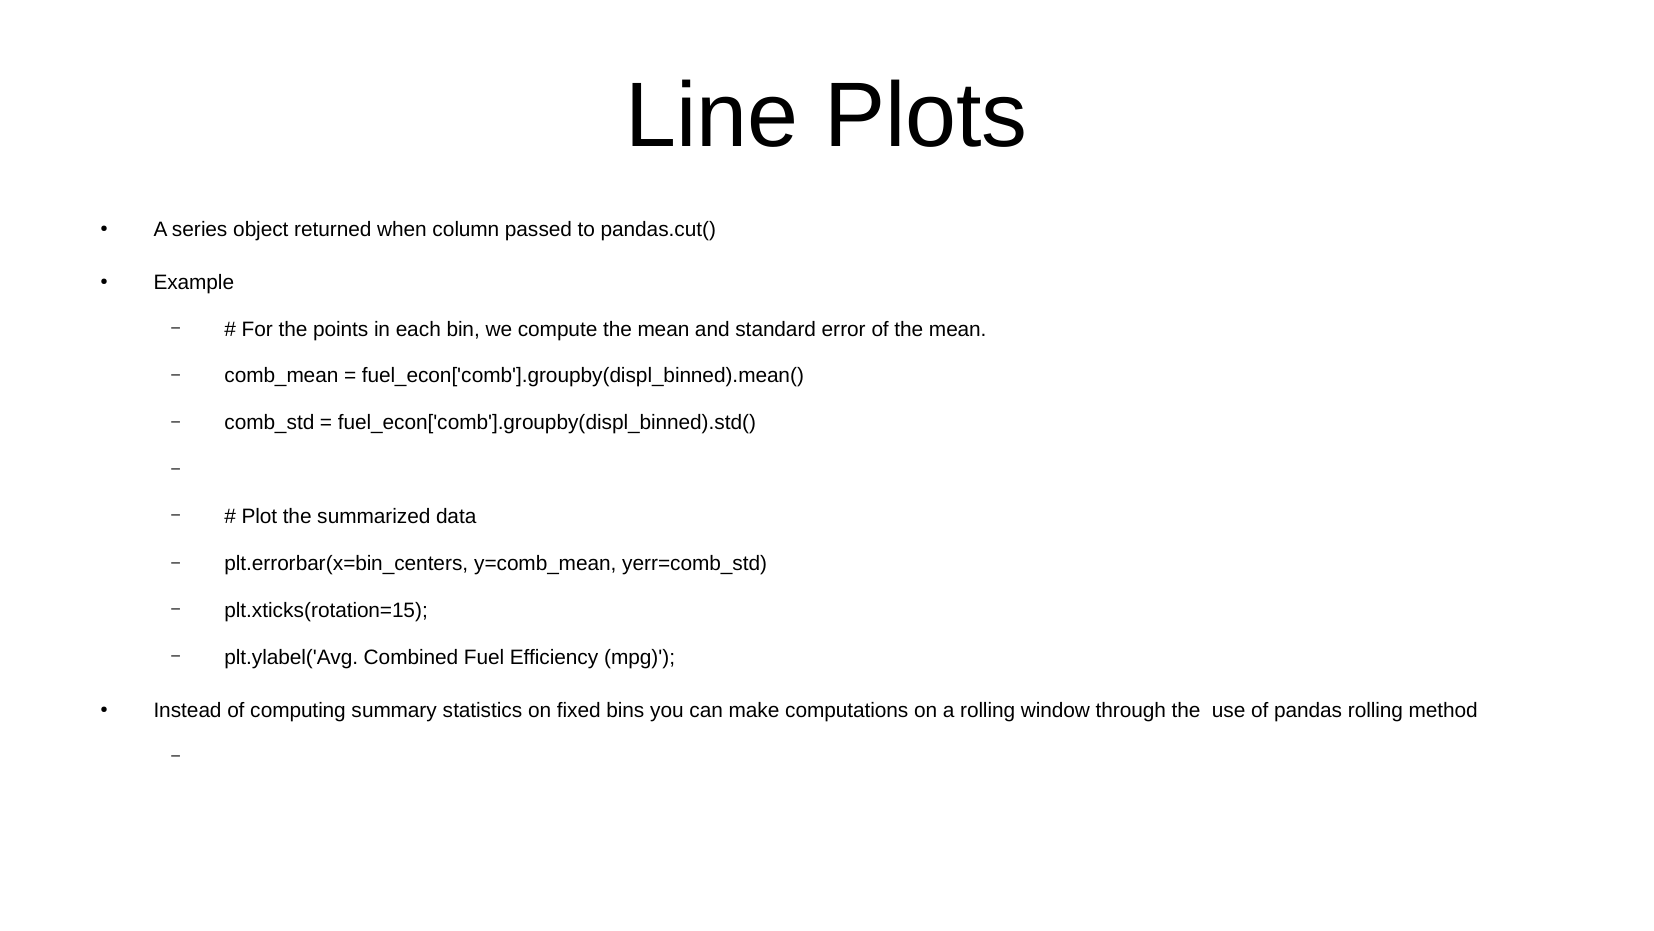

# Line Plots
A series object returned when column passed to pandas.cut()
Example
# For the points in each bin, we compute the mean and standard error of the mean.
comb_mean = fuel_econ['comb'].groupby(displ_binned).mean()
comb_std = fuel_econ['comb'].groupby(displ_binned).std()
# Plot the summarized data
plt.errorbar(x=bin_centers, y=comb_mean, yerr=comb_std)
plt.xticks(rotation=15);
plt.ylabel('Avg. Combined Fuel Efficiency (mpg)');
Instead of computing summary statistics on fixed bins you can make computations on a rolling window through the use of pandas rolling method